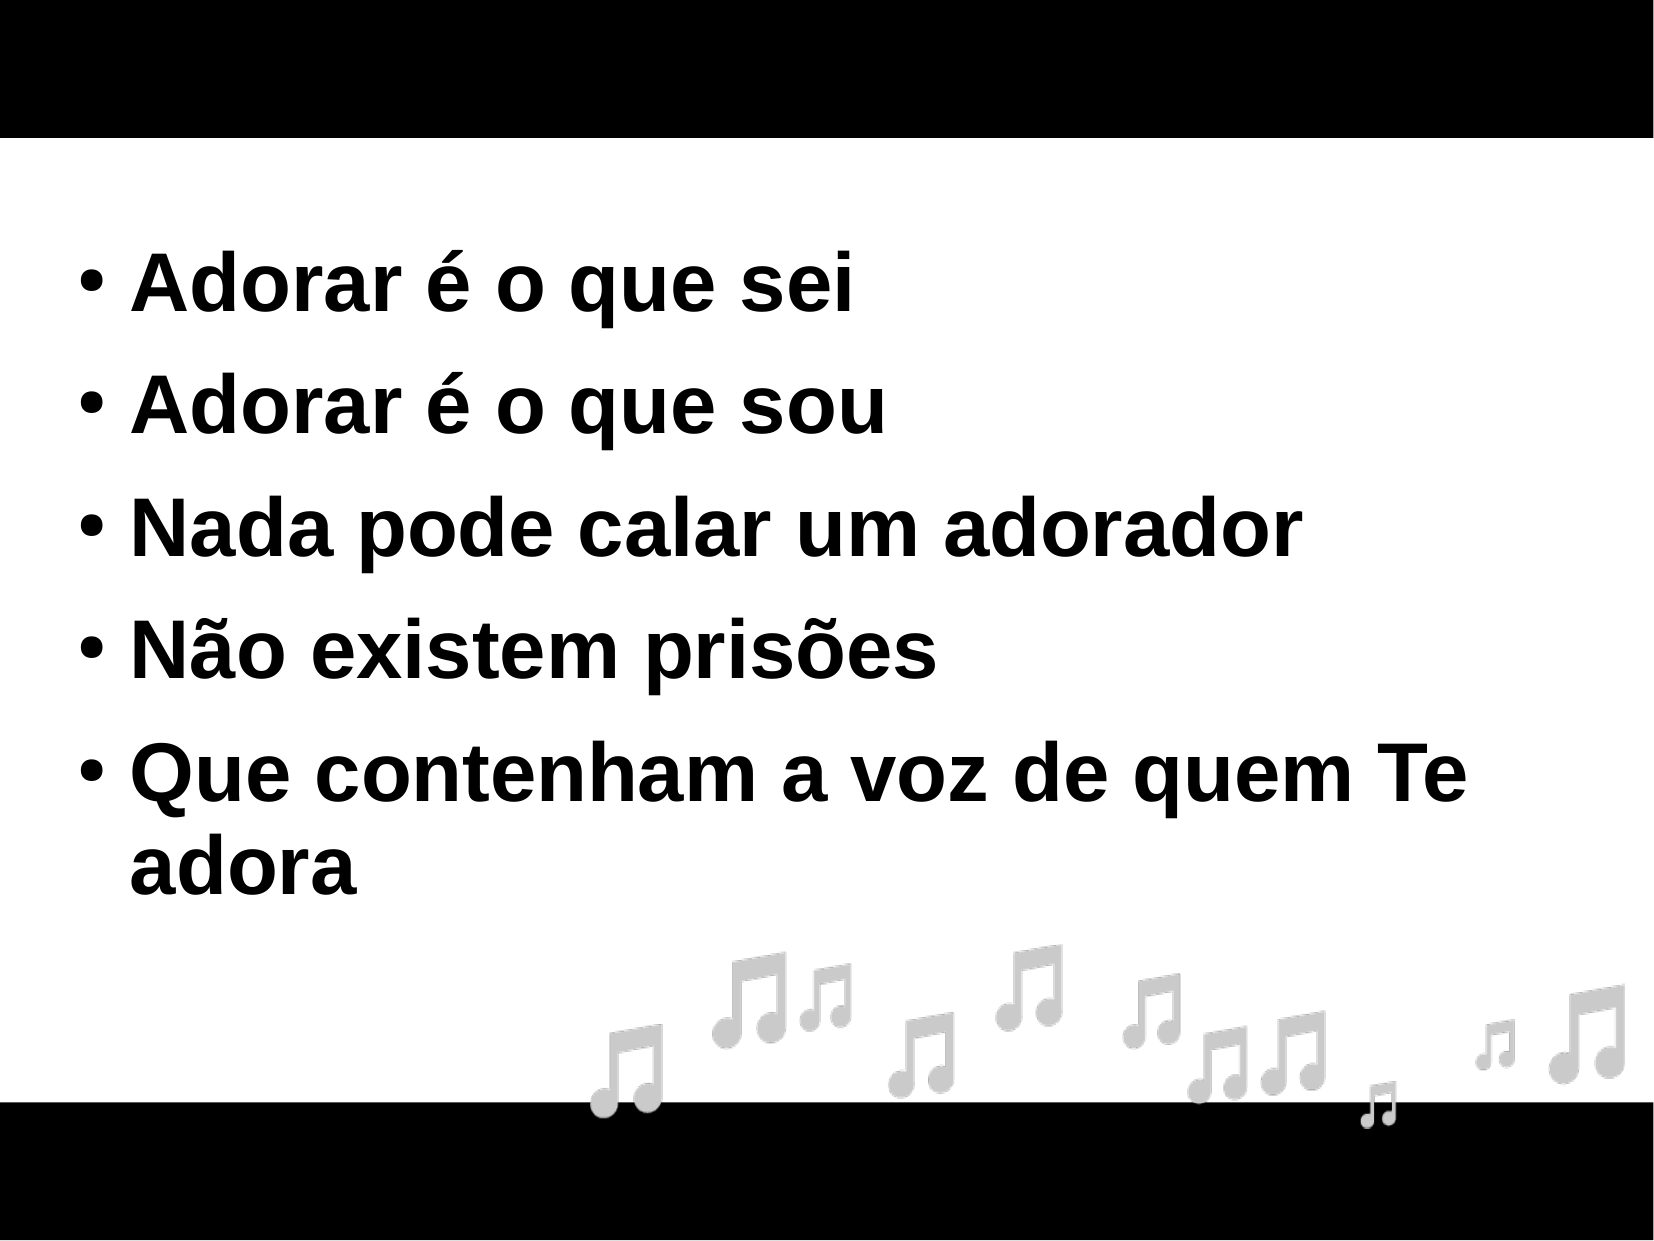

# Adorar é o que sei
Adorar é o que sou
Nada pode calar um adorador
Não existem prisões
Que contenham a voz de quem Te adora